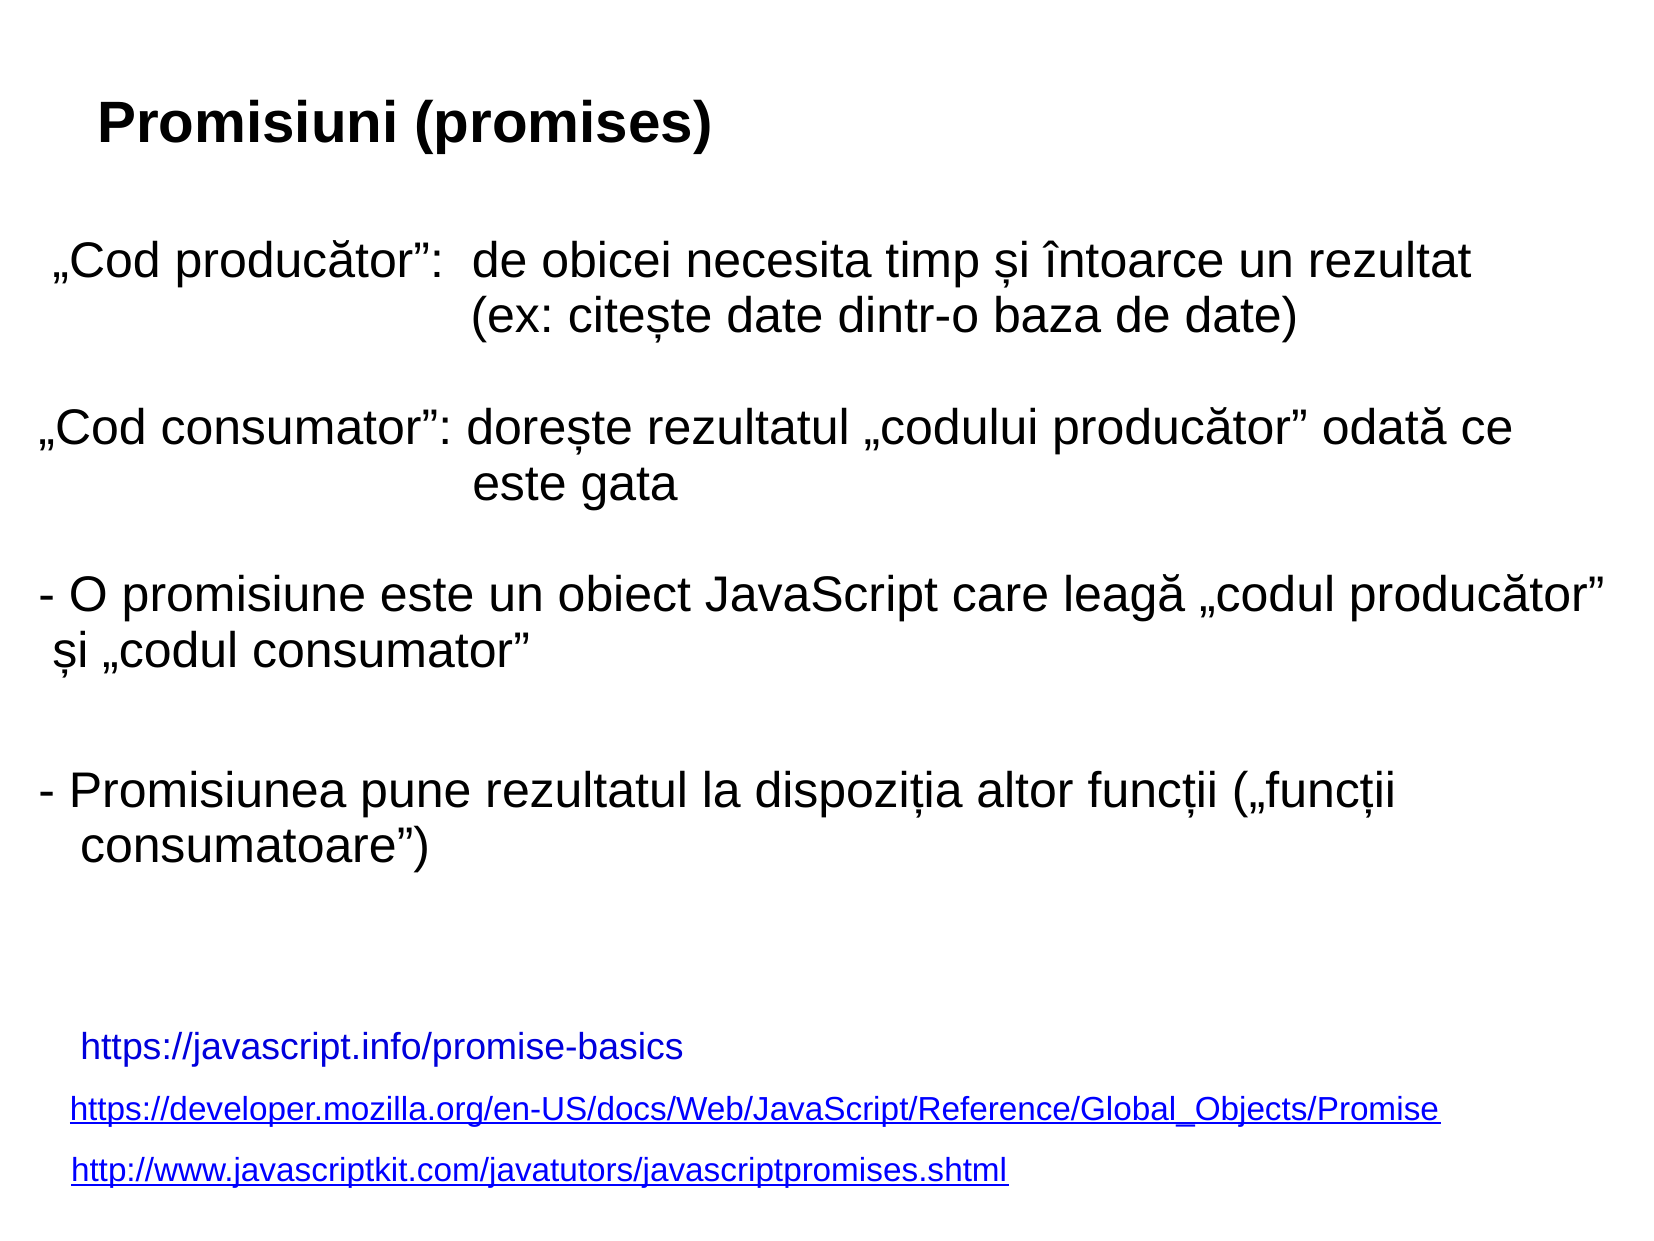

Promisiuni (promises)
 „Cod producător”: de obicei necesita timp și întoarce un rezultat 		 (ex: citește date dintr-o baza de date)
„Cod consumator”: dorește rezultatul „codului producător” odată ce
 este gata
- O promisiune este un obiect JavaScript care leagă „codul producător”
 și „codul consumator”
- Promisiunea pune rezultatul la dispoziția altor funcții („funcții 	 		 consumatoare”)
https://javascript.info/promise-basics
https://developer.mozilla.org/en-US/docs/Web/JavaScript/Reference/Global_Objects/Promise
http://www.javascriptkit.com/javatutors/javascriptpromises.shtml